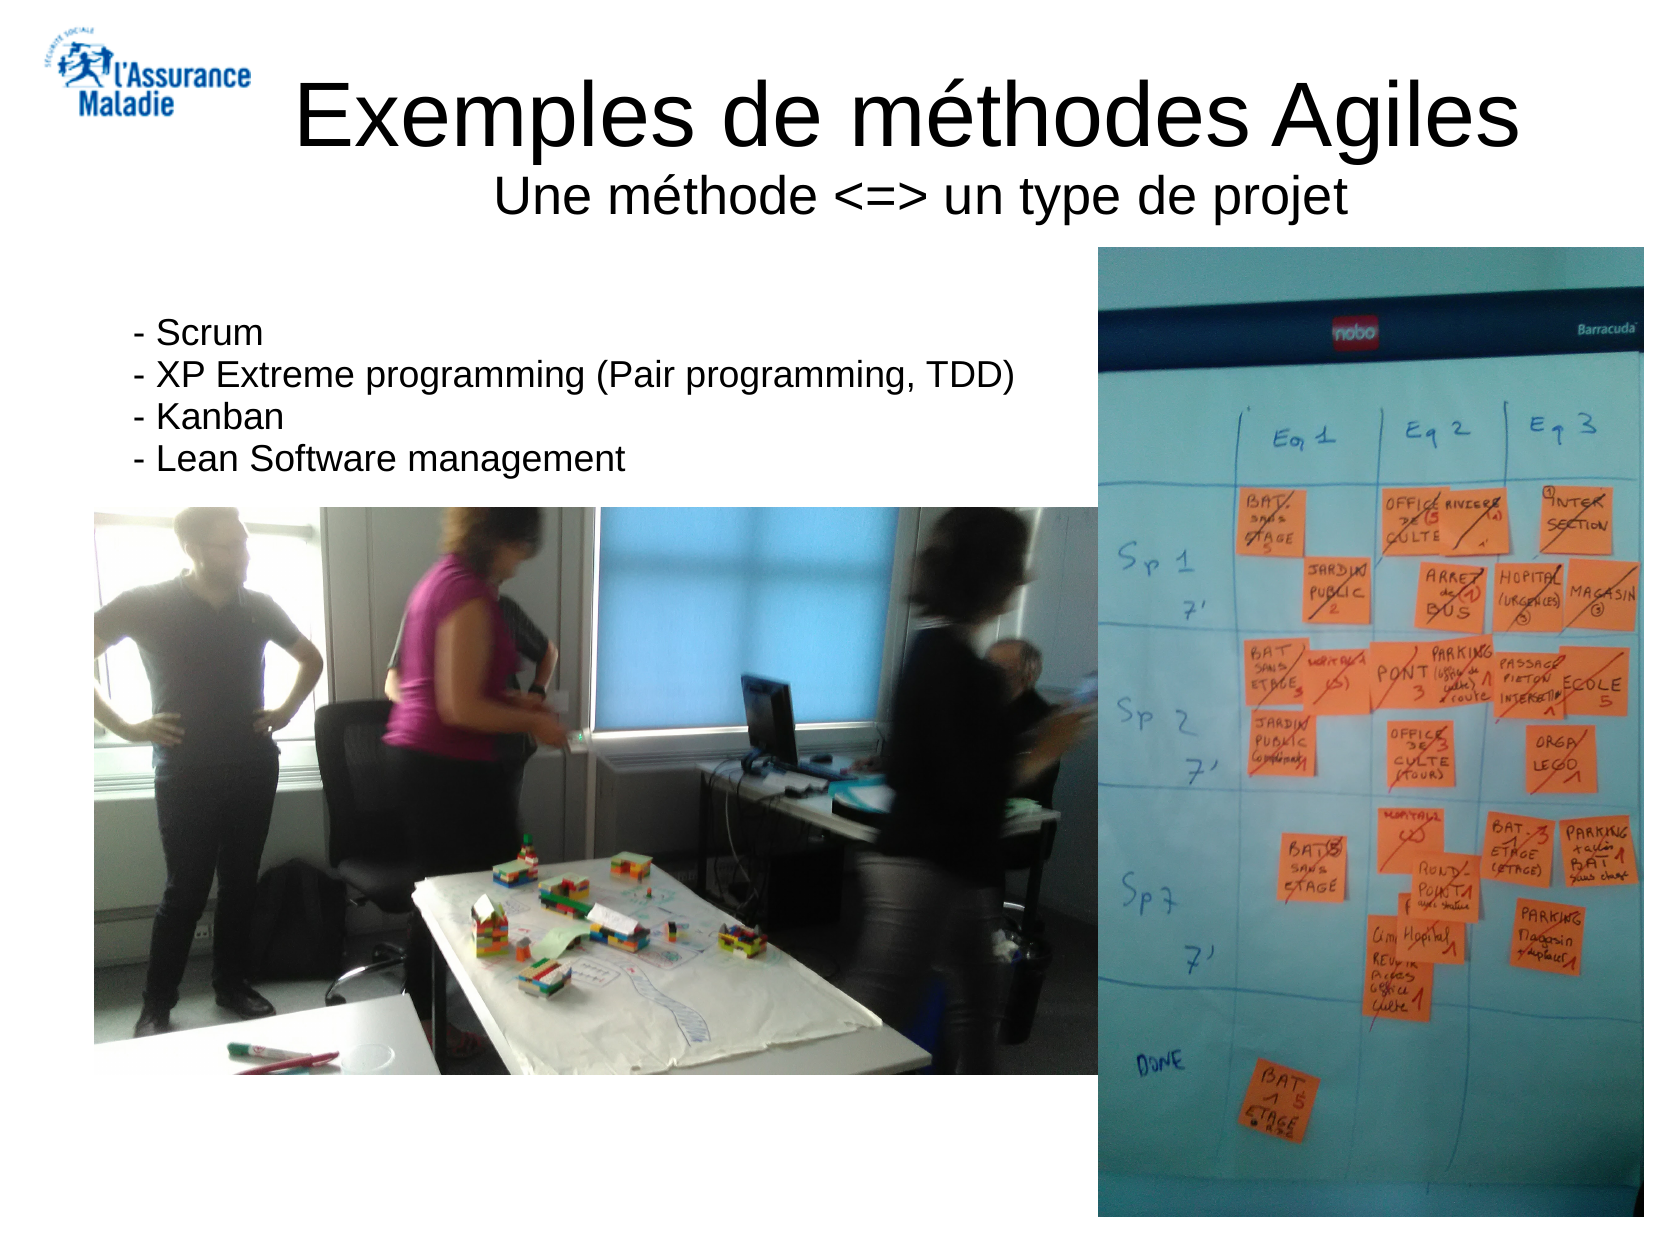

# Exemples de méthodes Agiles  Une méthode <=> un type de projet
- Scrum
- XP Extreme programming (Pair programming, TDD)
- Kanban
- Lean Software management